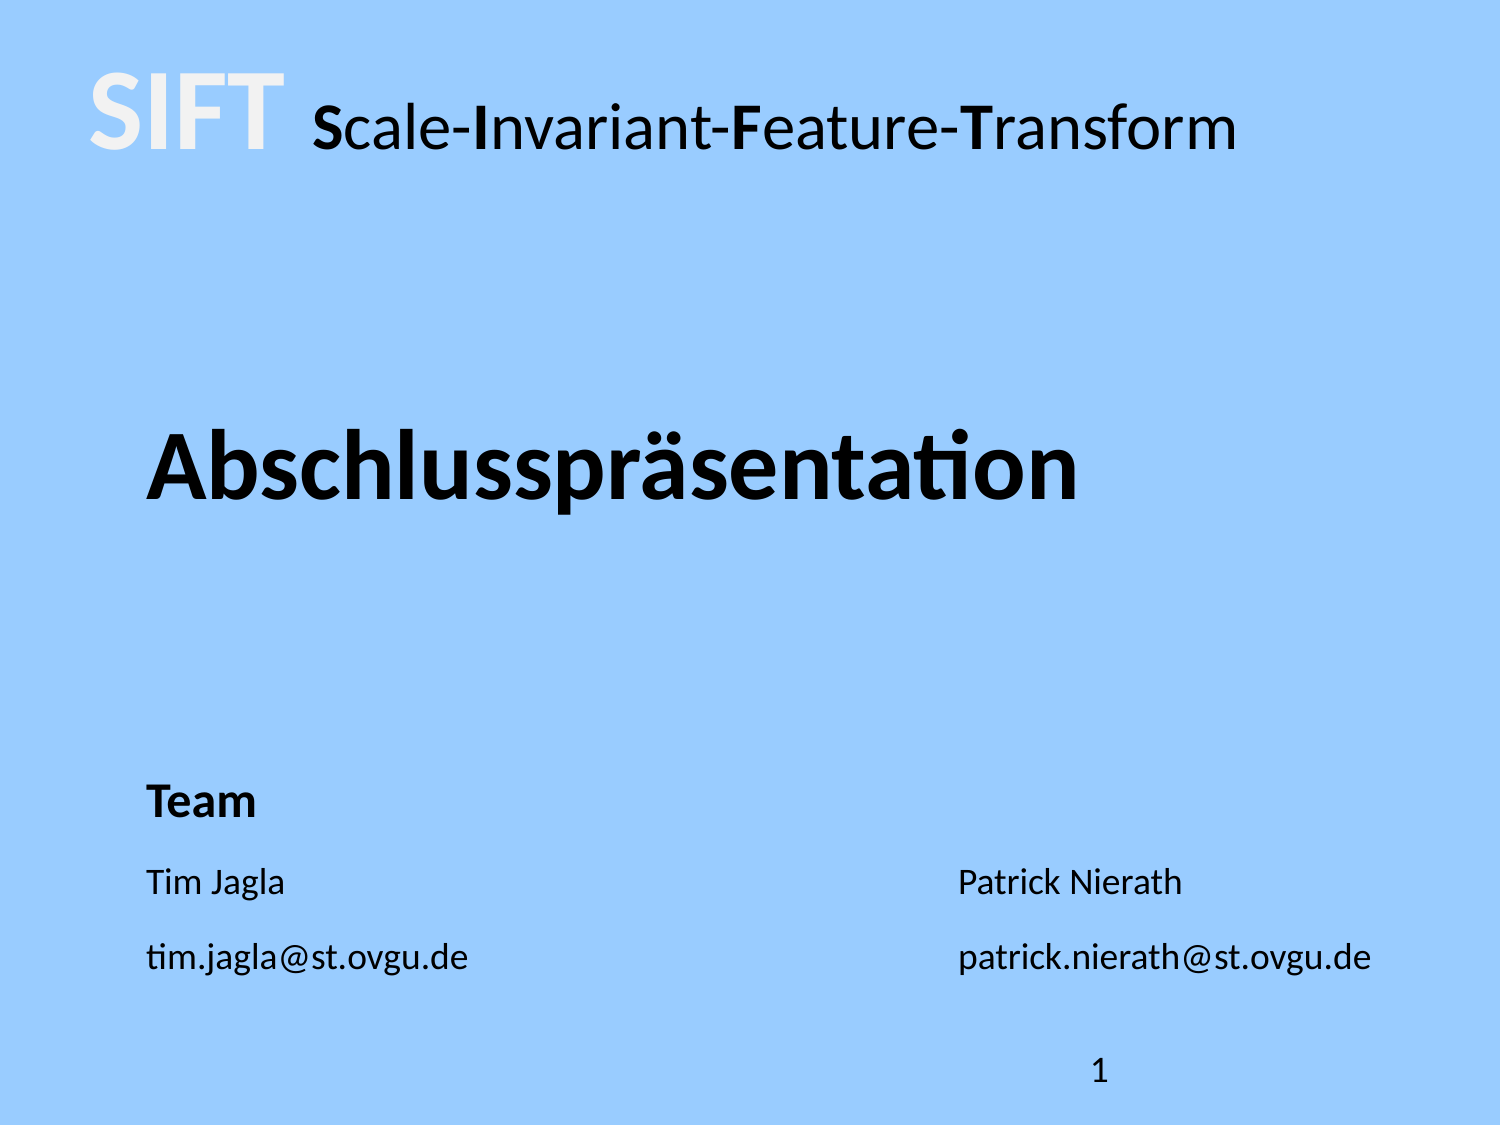

# SIFT Scale-Invariant-Feature-Transform
Abschlusspräsentation
Team
Tim Jagla										Patrick Nierath
tim.jagla@st.ovgu.de							patrick.nierath@st.ovgu.de